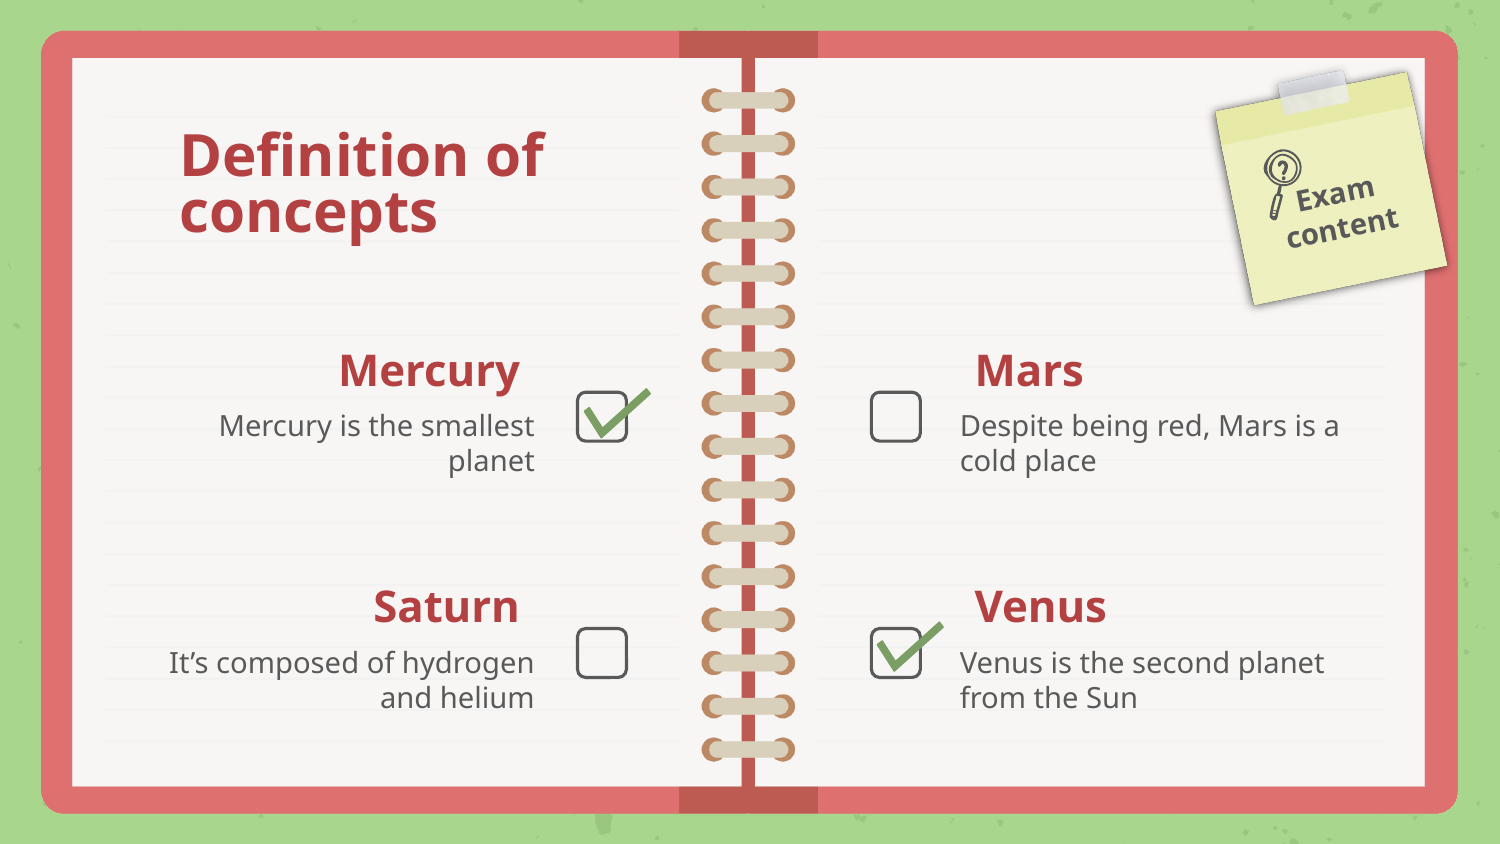

# Definition of concepts
Exam content
Mercury
Mars
Mercury is the smallest planet
Despite being red, Mars is a cold place
Venus
Saturn
It’s composed of hydrogen and helium
Venus is the second planet from the Sun